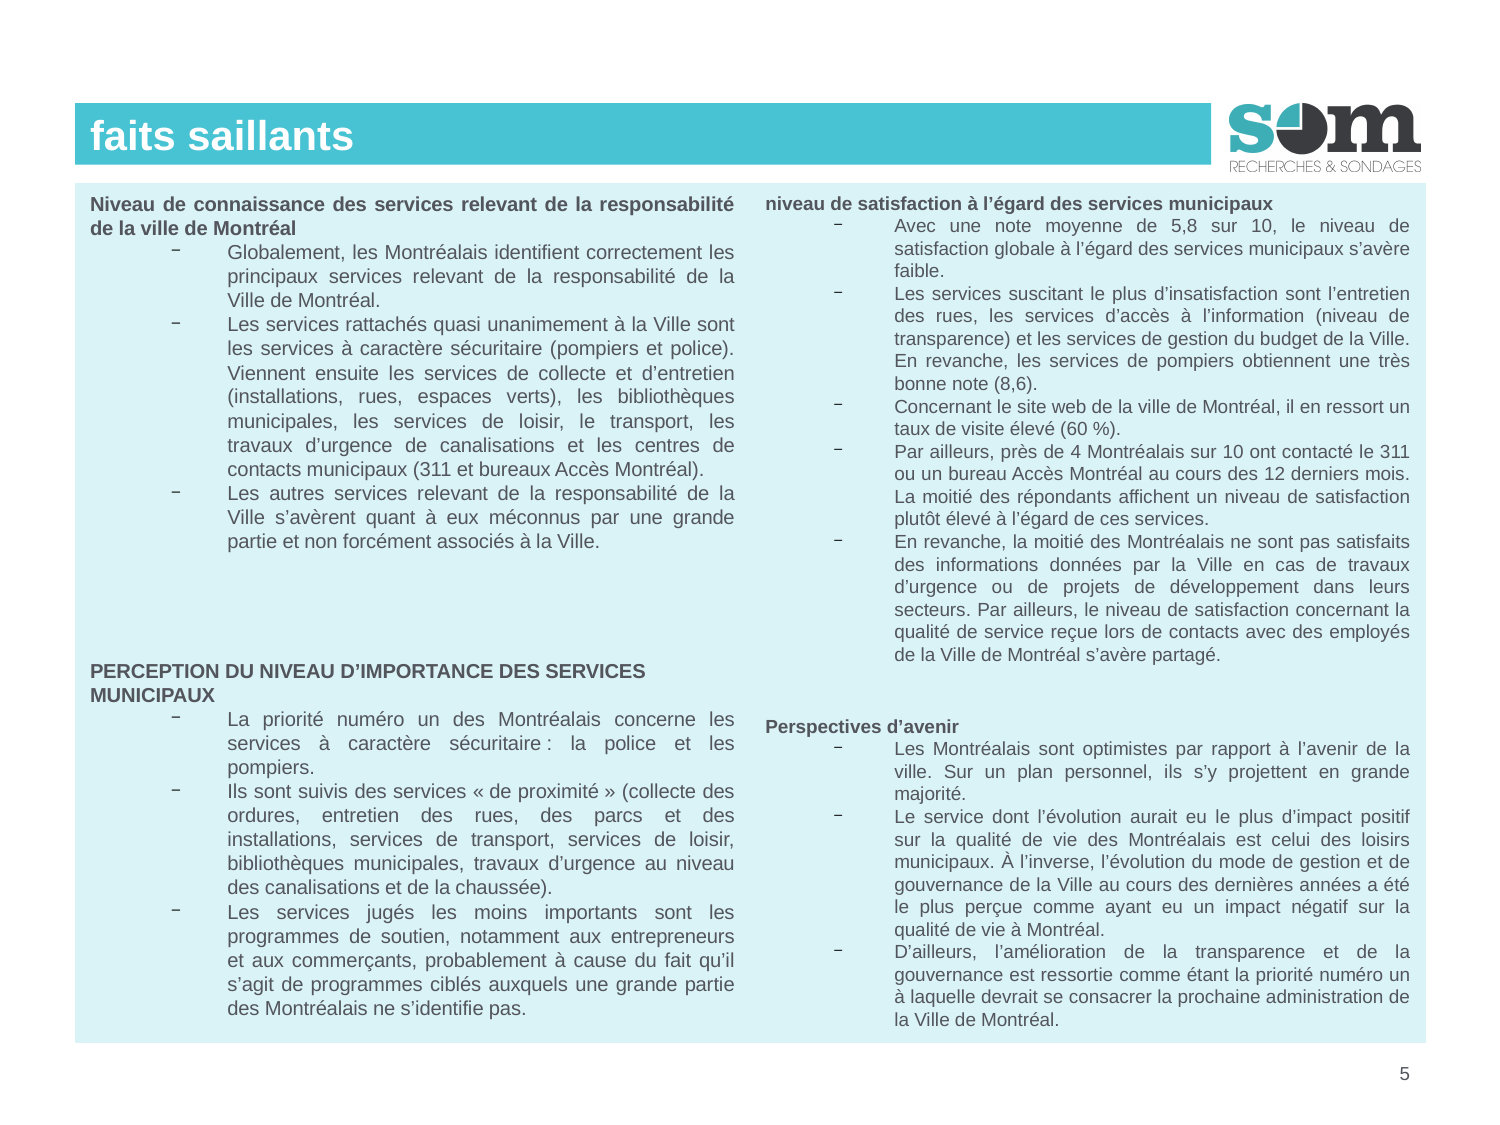

faits saillants
# Niveau de connaissance des services relevant de la responsabilité de la ville de Montréal
Globalement, les Montréalais identifient correctement les principaux services relevant de la responsabilité de la Ville de Montréal.
Les services rattachés quasi unanimement à la Ville sont les services à caractère sécuritaire (pompiers et police). Viennent ensuite les services de collecte et d’entretien (installations, rues, espaces verts), les bibliothèques municipales, les services de loisir, le transport, les travaux d’urgence de canalisations et les centres de contacts municipaux (311 et bureaux Accès Montréal).
Les autres services relevant de la responsabilité de la Ville s’avèrent quant à eux méconnus par une grande partie et non forcément associés à la Ville.
PERCEPTION DU NIVEAU D’IMPORTANCE DES SERVICES MUNICIPAUX
La priorité numéro un des Montréalais concerne les services à caractère sécuritaire : la police et les pompiers.
Ils sont suivis des services « de proximité » (collecte des ordures, entretien des rues, des parcs et des installations, services de transport, services de loisir, bibliothèques municipales, travaux d’urgence au niveau des canalisations et de la chaussée).
Les services jugés les moins importants sont les programmes de soutien, notamment aux entrepreneurs et aux commerçants, probablement à cause du fait qu’il s’agit de programmes ciblés auxquels une grande partie des Montréalais ne s’identifie pas.
niveau de satisfaction à l’égard des services municipaux
Avec une note moyenne de 5,8 sur 10, le niveau de satisfaction globale à l’égard des services municipaux s’avère faible.
Les services suscitant le plus d’insatisfaction sont l’entretien des rues, les services d’accès à l’information (niveau de transparence) et les services de gestion du budget de la Ville. En revanche, les services de pompiers obtiennent une très bonne note (8,6).
Concernant le site web de la ville de Montréal, il en ressort un taux de visite élevé (60 %).
Par ailleurs, près de 4 Montréalais sur 10 ont contacté le 311 ou un bureau Accès Montréal au cours des 12 derniers mois. La moitié des répondants affichent un niveau de satisfaction plutôt élevé à l’égard de ces services.
En revanche, la moitié des Montréalais ne sont pas satisfaits des informations données par la Ville en cas de travaux d’urgence ou de projets de développement dans leurs secteurs. Par ailleurs, le niveau de satisfaction concernant la qualité de service reçue lors de contacts avec des employés de la Ville de Montréal s’avère partagé.
Perspectives d’avenir
Les Montréalais sont optimistes par rapport à l’avenir de la ville. Sur un plan personnel, ils s’y projettent en grande majorité.
Le service dont l’évolution aurait eu le plus d’impact positif sur la qualité de vie des Montréalais est celui des loisirs municipaux. À l’inverse, l’évolution du mode de gestion et de gouvernance de la Ville au cours des dernières années a été le plus perçue comme ayant eu un impact négatif sur la qualité de vie à Montréal.
D’ailleurs, l’amélioration de la transparence et de la gouvernance est ressortie comme étant la priorité numéro un à laquelle devrait se consacrer la prochaine administration de la Ville de Montréal.